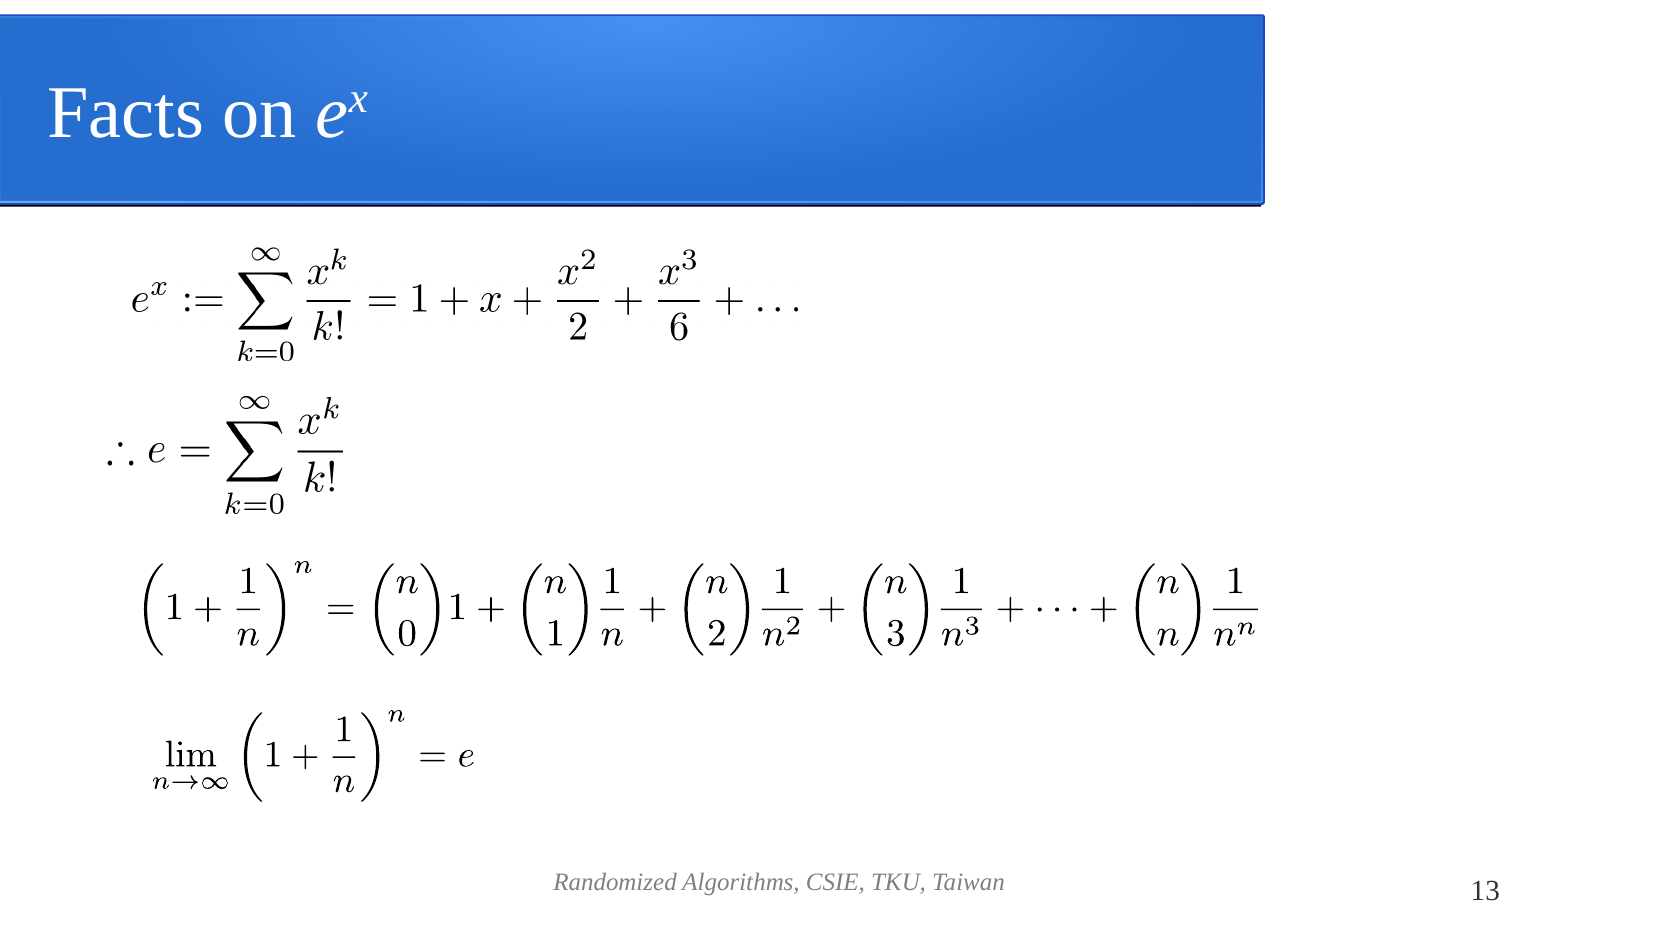

# Facts on ex
Randomized Algorithms, CSIE, TKU, Taiwan
13